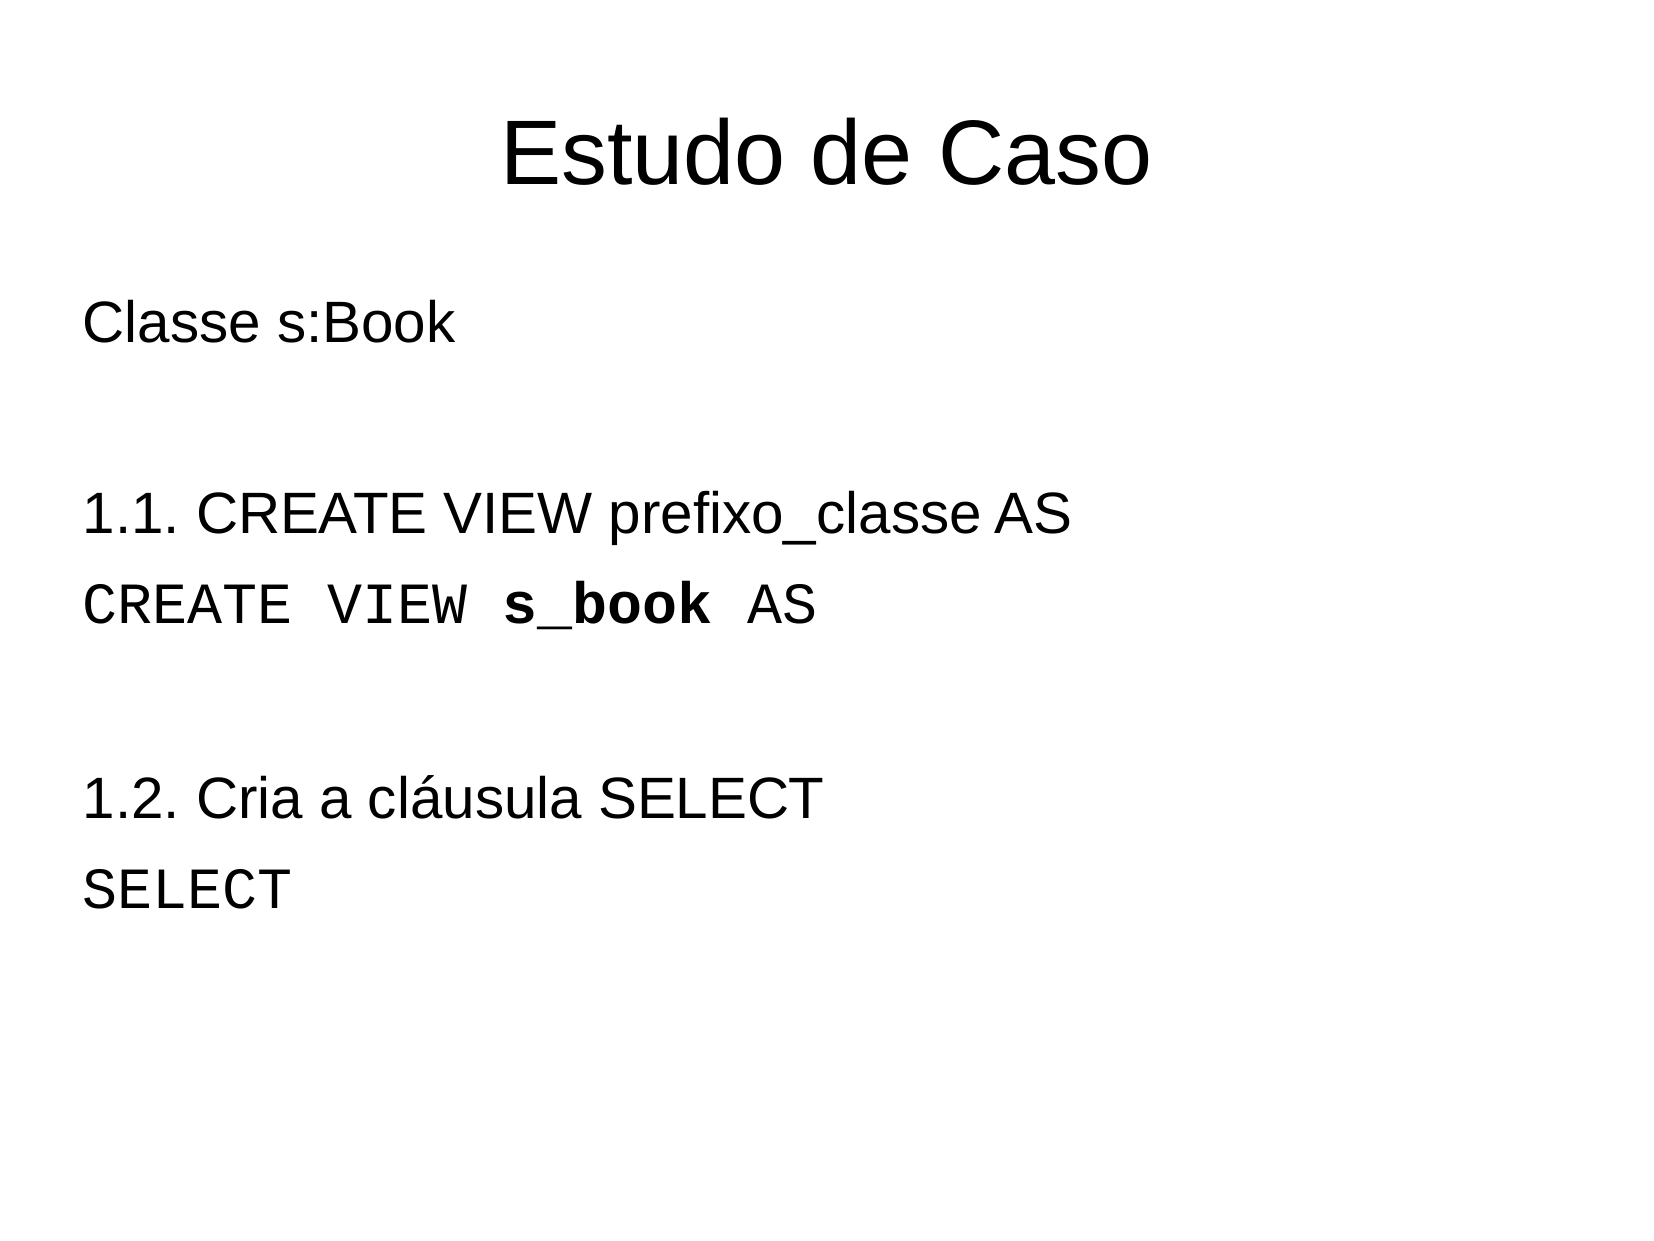

# Estudo de Caso
Classe s:Book
1.1. CREATE VIEW prefixo_classe AS
CREATE VIEW s_book AS
1.2. Cria a cláusula SELECT
SELECT